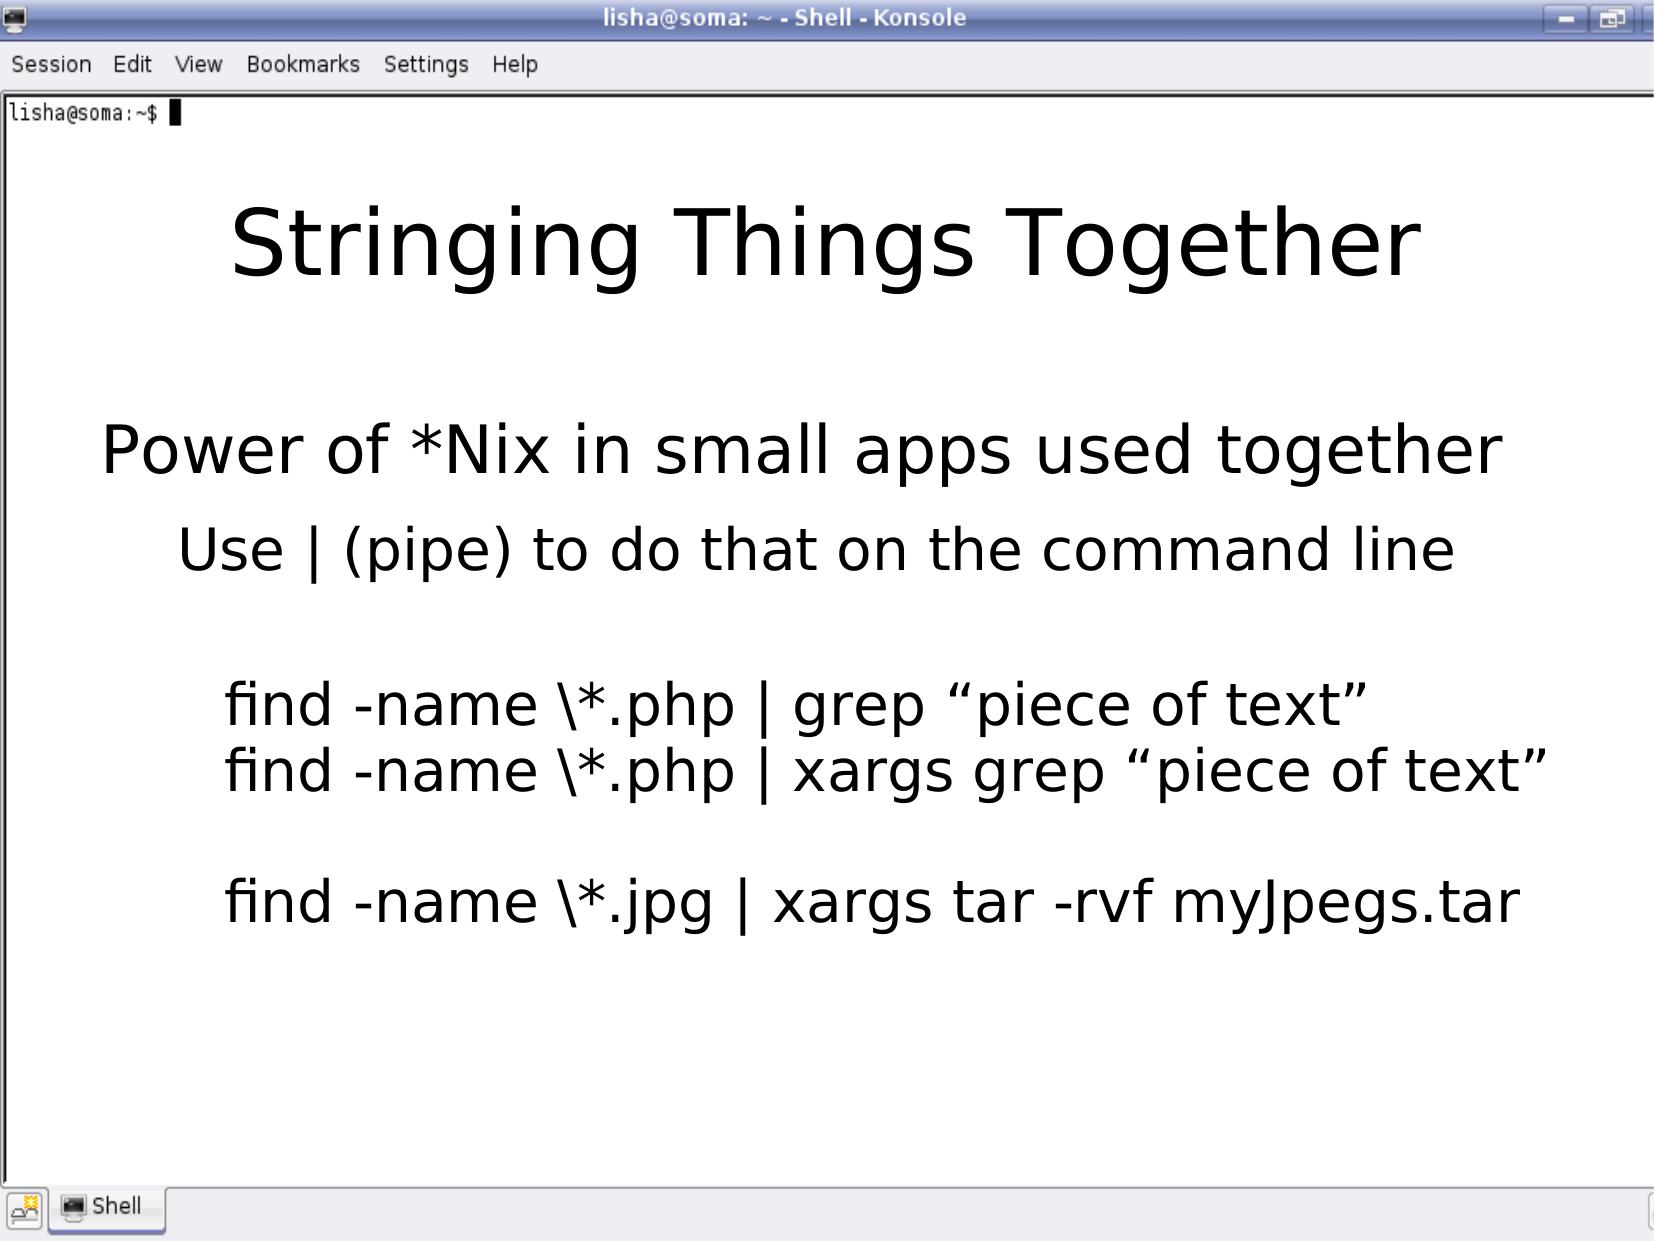

# Stringing Things Together
Power of *Nix in small apps used together
Use | (pipe) to do that on the command line
find -name \*.php | grep “piece of text”
find -name \*.php | xargs grep “piece of text”
find -name \*.jpg | xargs tar -rvf myJpegs.tar